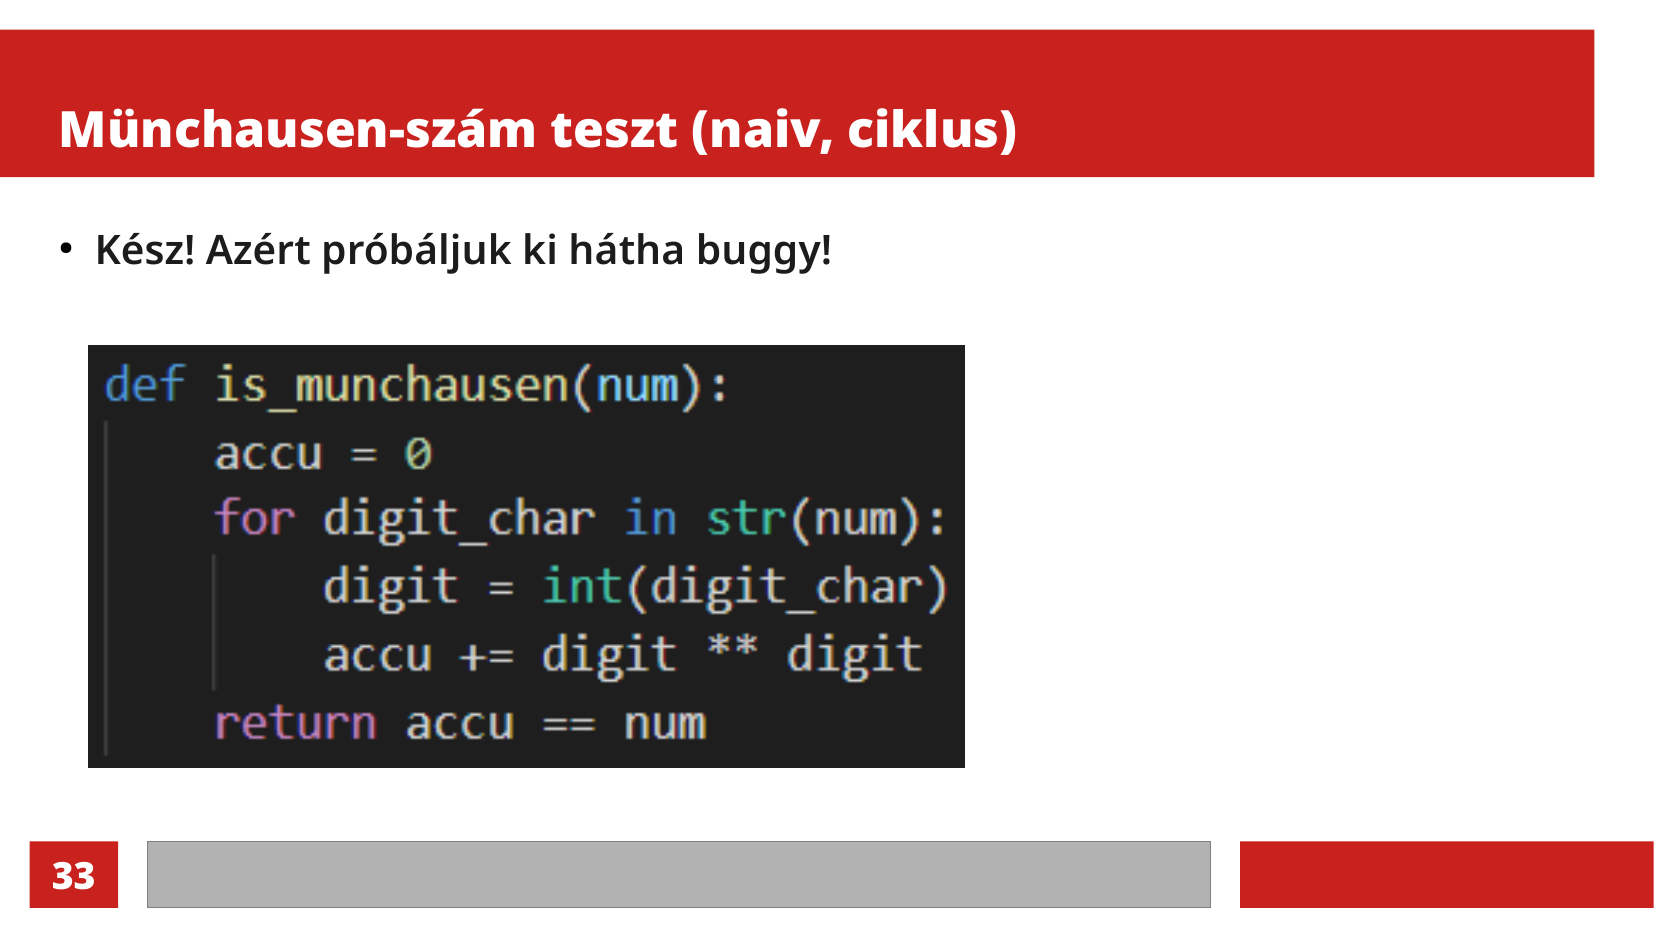

# Münchausen-szám teszt (naiv, ciklus)
Kész! Azért próbáljuk ki hátha buggy!
33